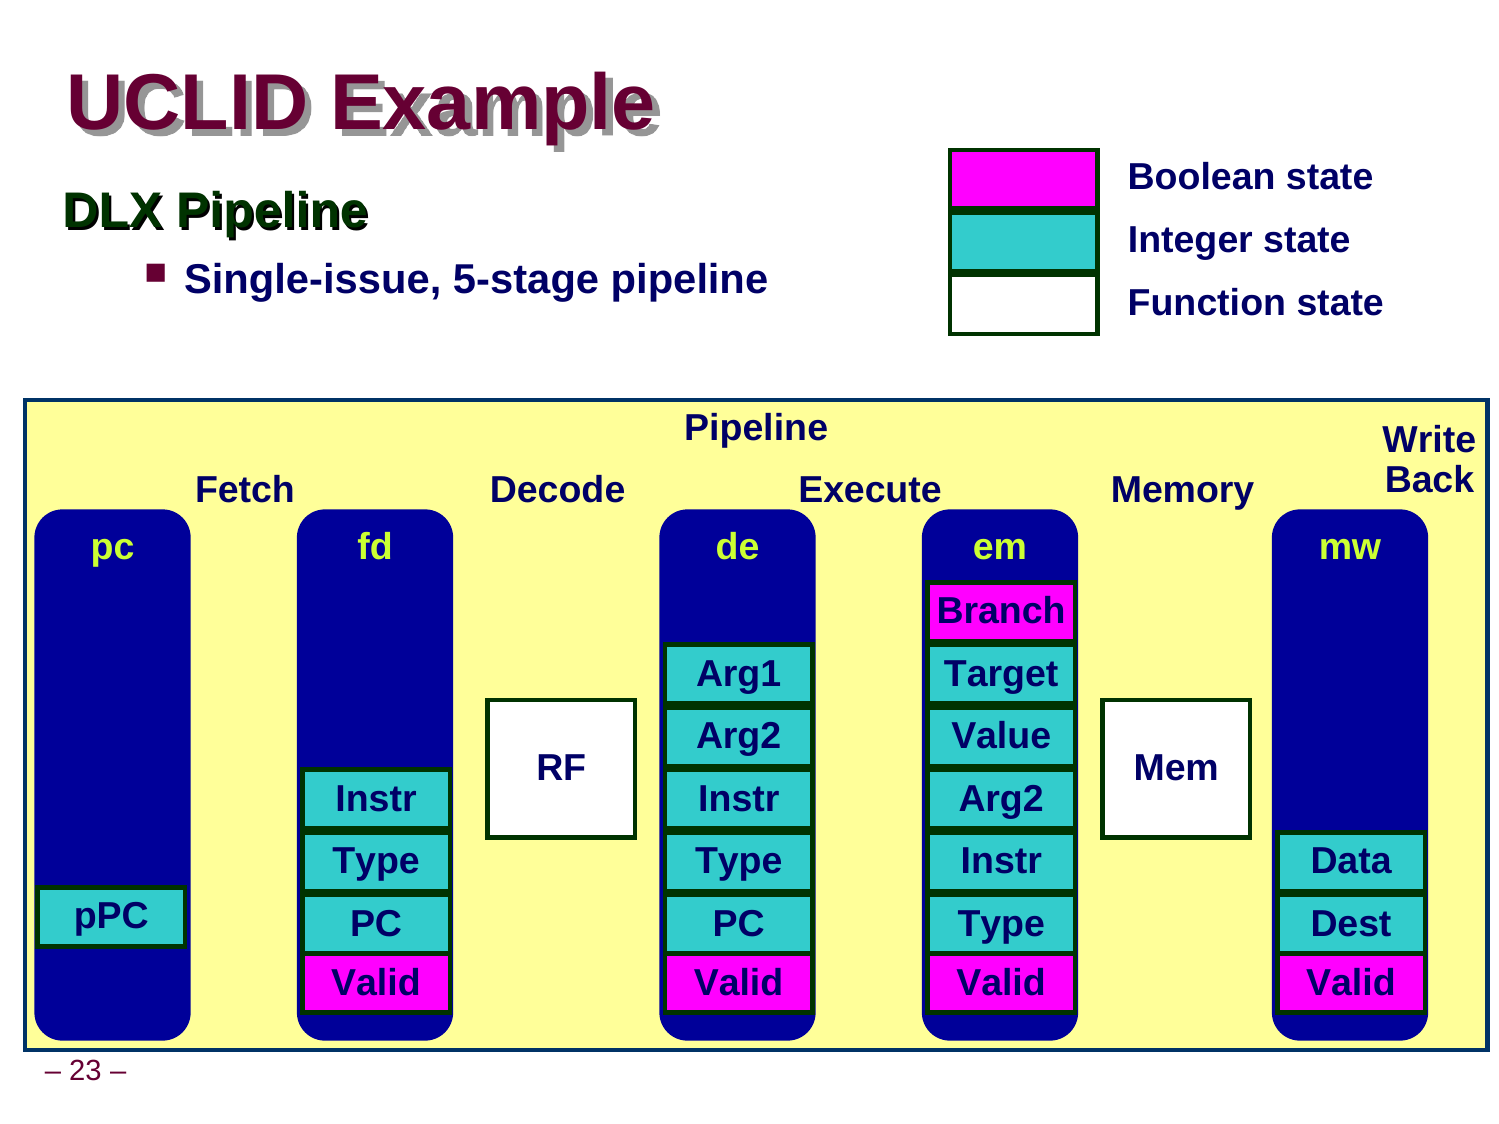

# UCLID Example
Boolean state
DLX Pipeline
Single-issue, 5-stage pipeline
Integer state
Function state
Pipeline
Write
Back
Fetch
Decode
Execute
Memory
pc
pPC
fd
Instr
Type
PC
Valid
de
Arg1
Arg2
Instr
Type
PC
Valid
em
Branch
Target
Value
Arg2
Instr
Type
Valid
mw
Data
Dest
Valid
RF
Mem